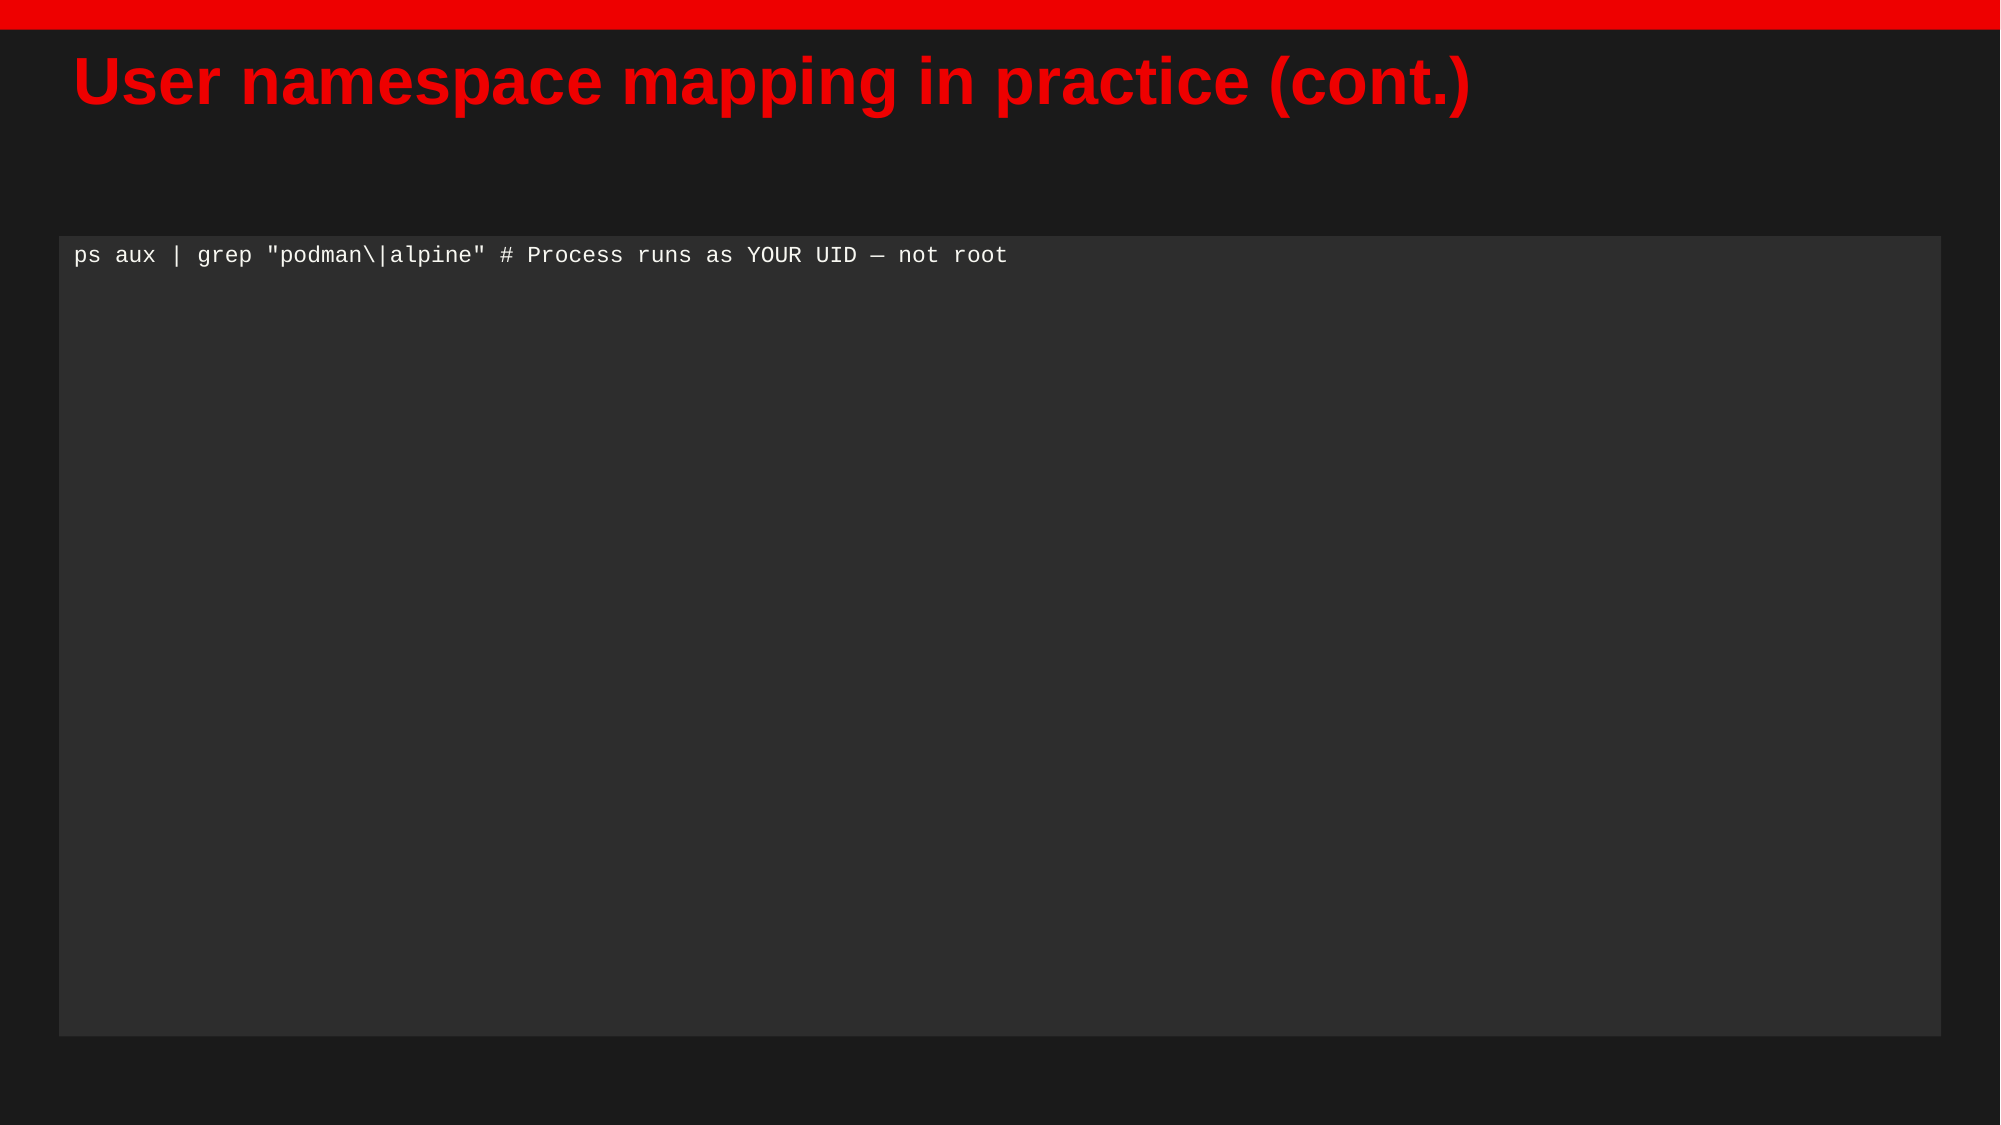

User namespace mapping in practice (cont.)
ps aux | grep "podman\|alpine" # Process runs as YOUR UID — not root